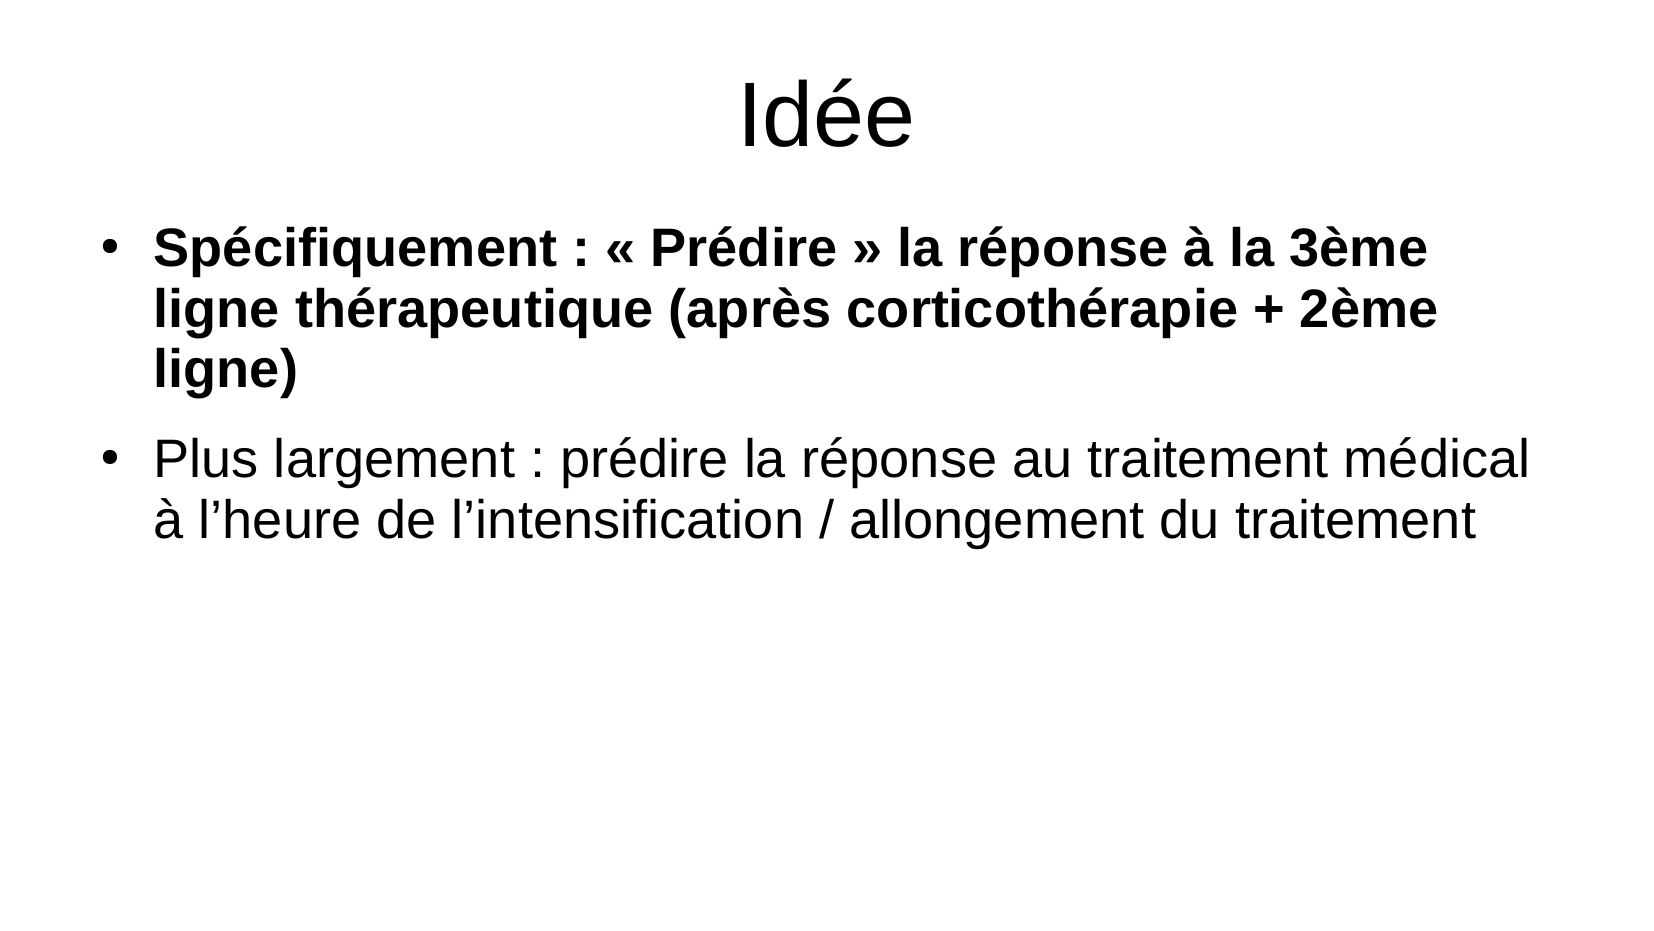

# Idée
Spécifiquement : « Prédire » la réponse à la 3ème ligne thérapeutique (après corticothérapie + 2ème ligne)
Plus largement : prédire la réponse au traitement médical à l’heure de l’intensification / allongement du traitement